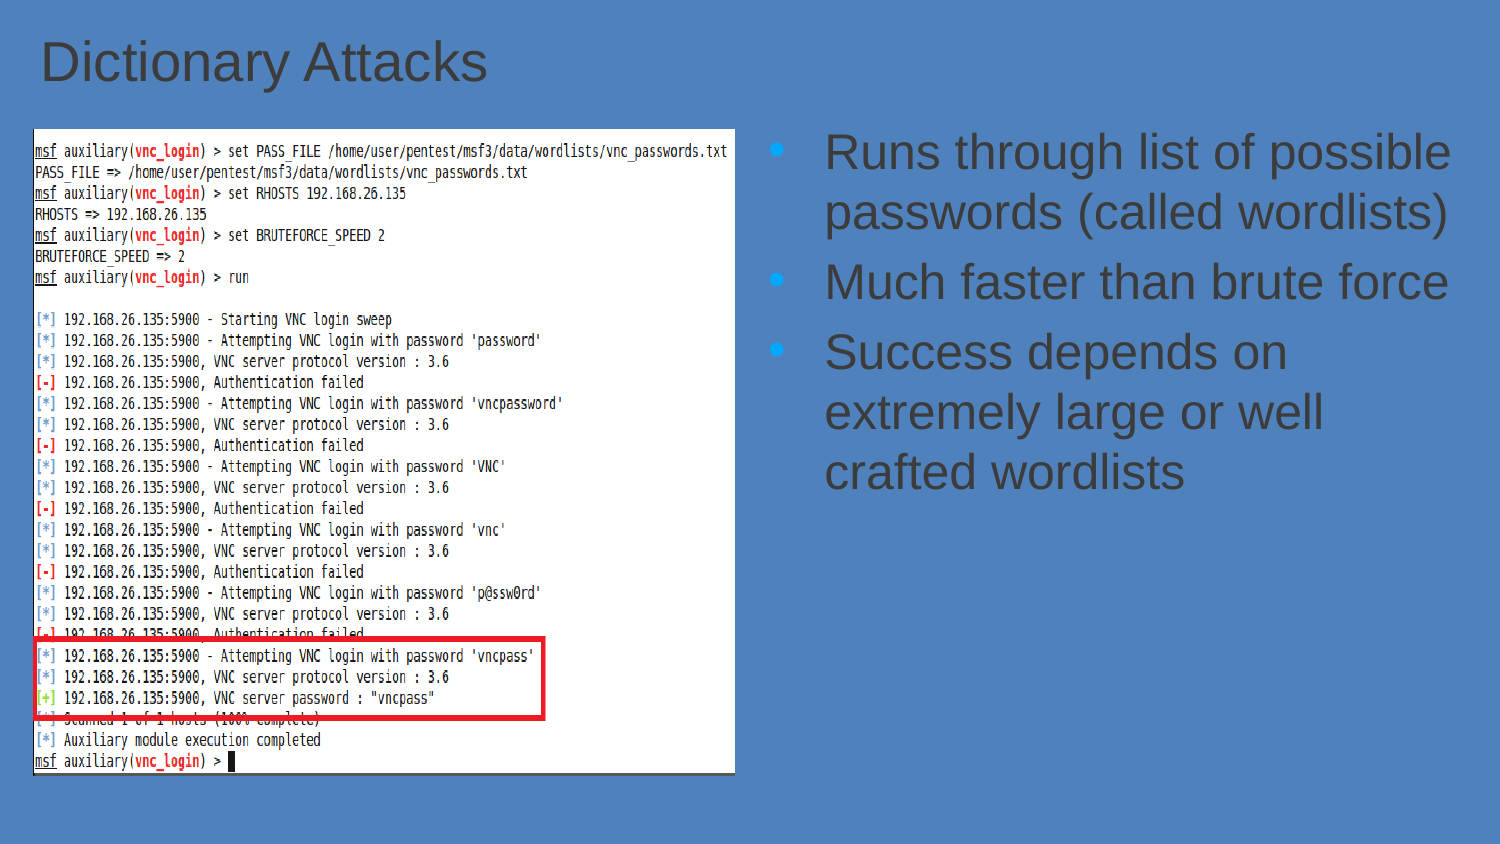

# Dictionary Attacks
Runs through list of possible passwords (called wordlists)
Much faster than brute force
Success depends on extremely large or well crafted wordlists